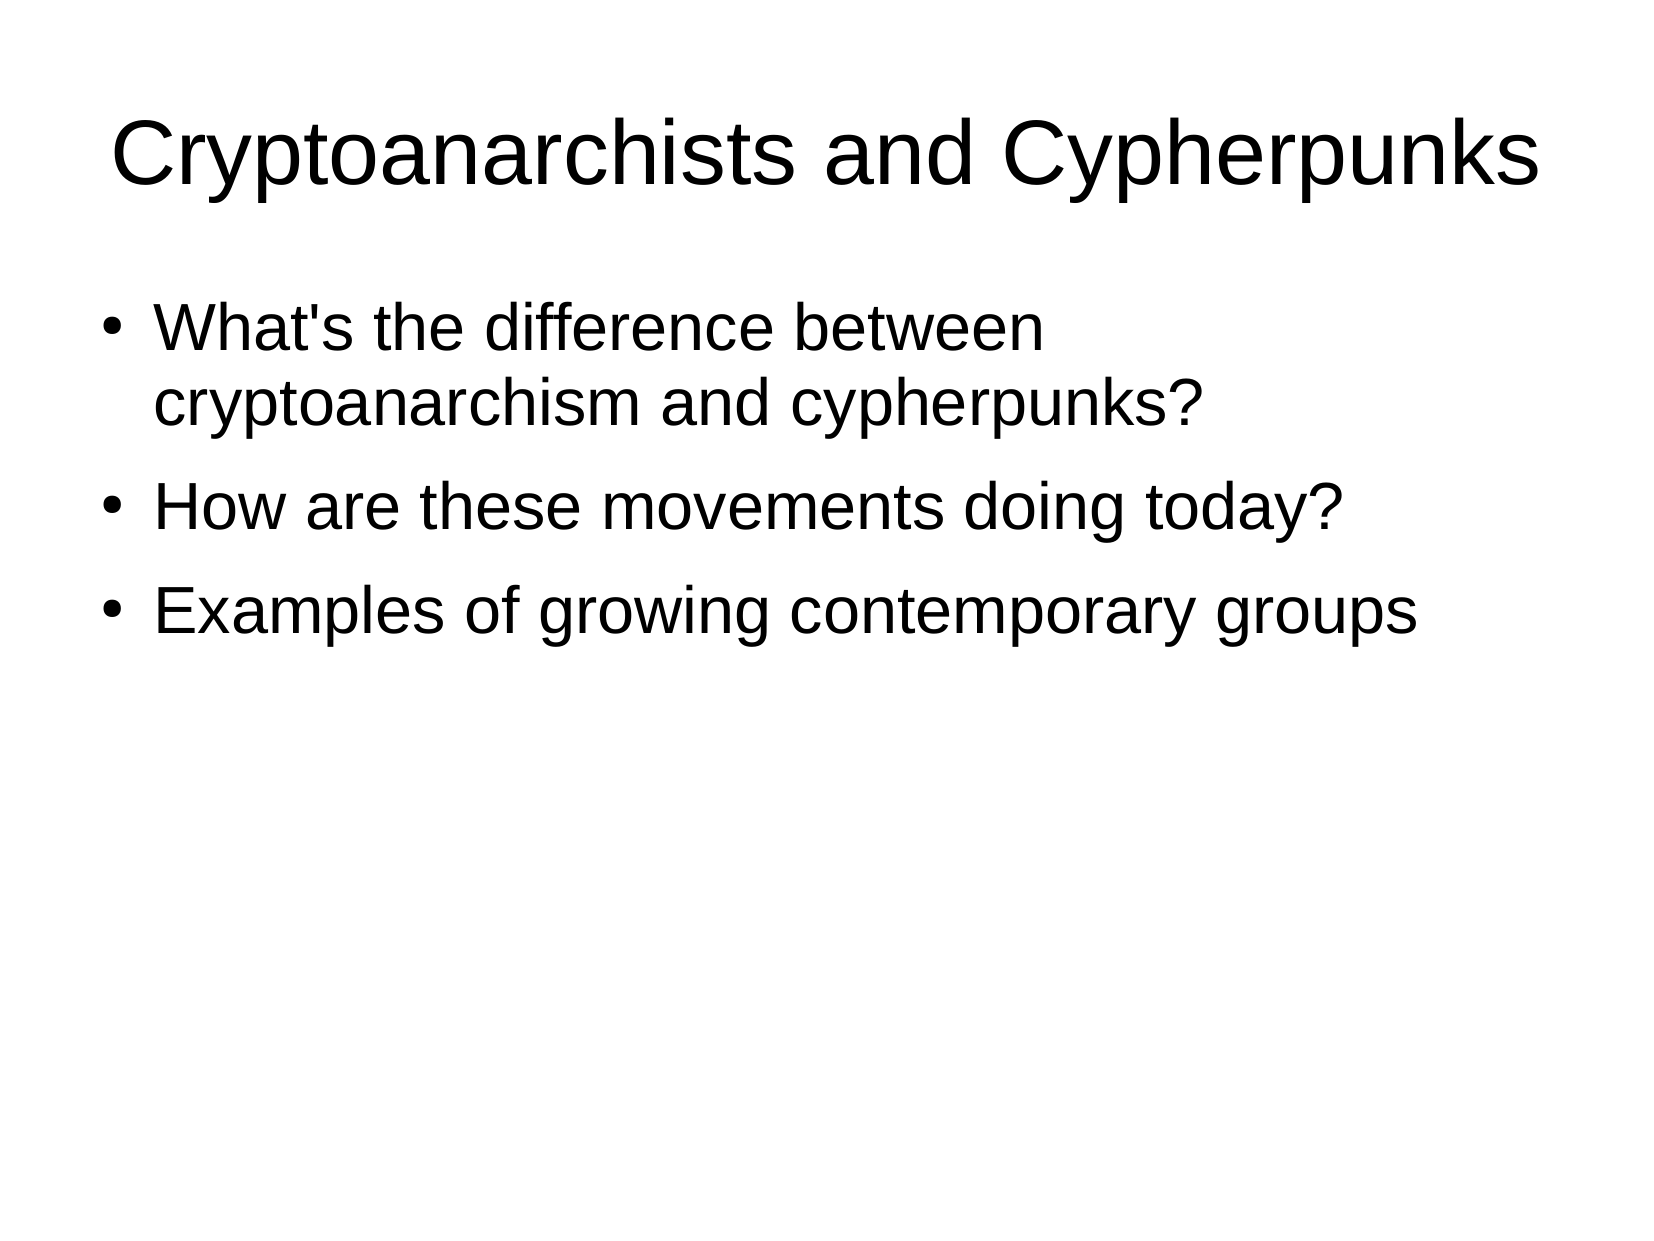

# Cryptoanarchists and Cypherpunks
What's the difference between cryptoanarchism and cypherpunks?
How are these movements doing today?
Examples of growing contemporary groups